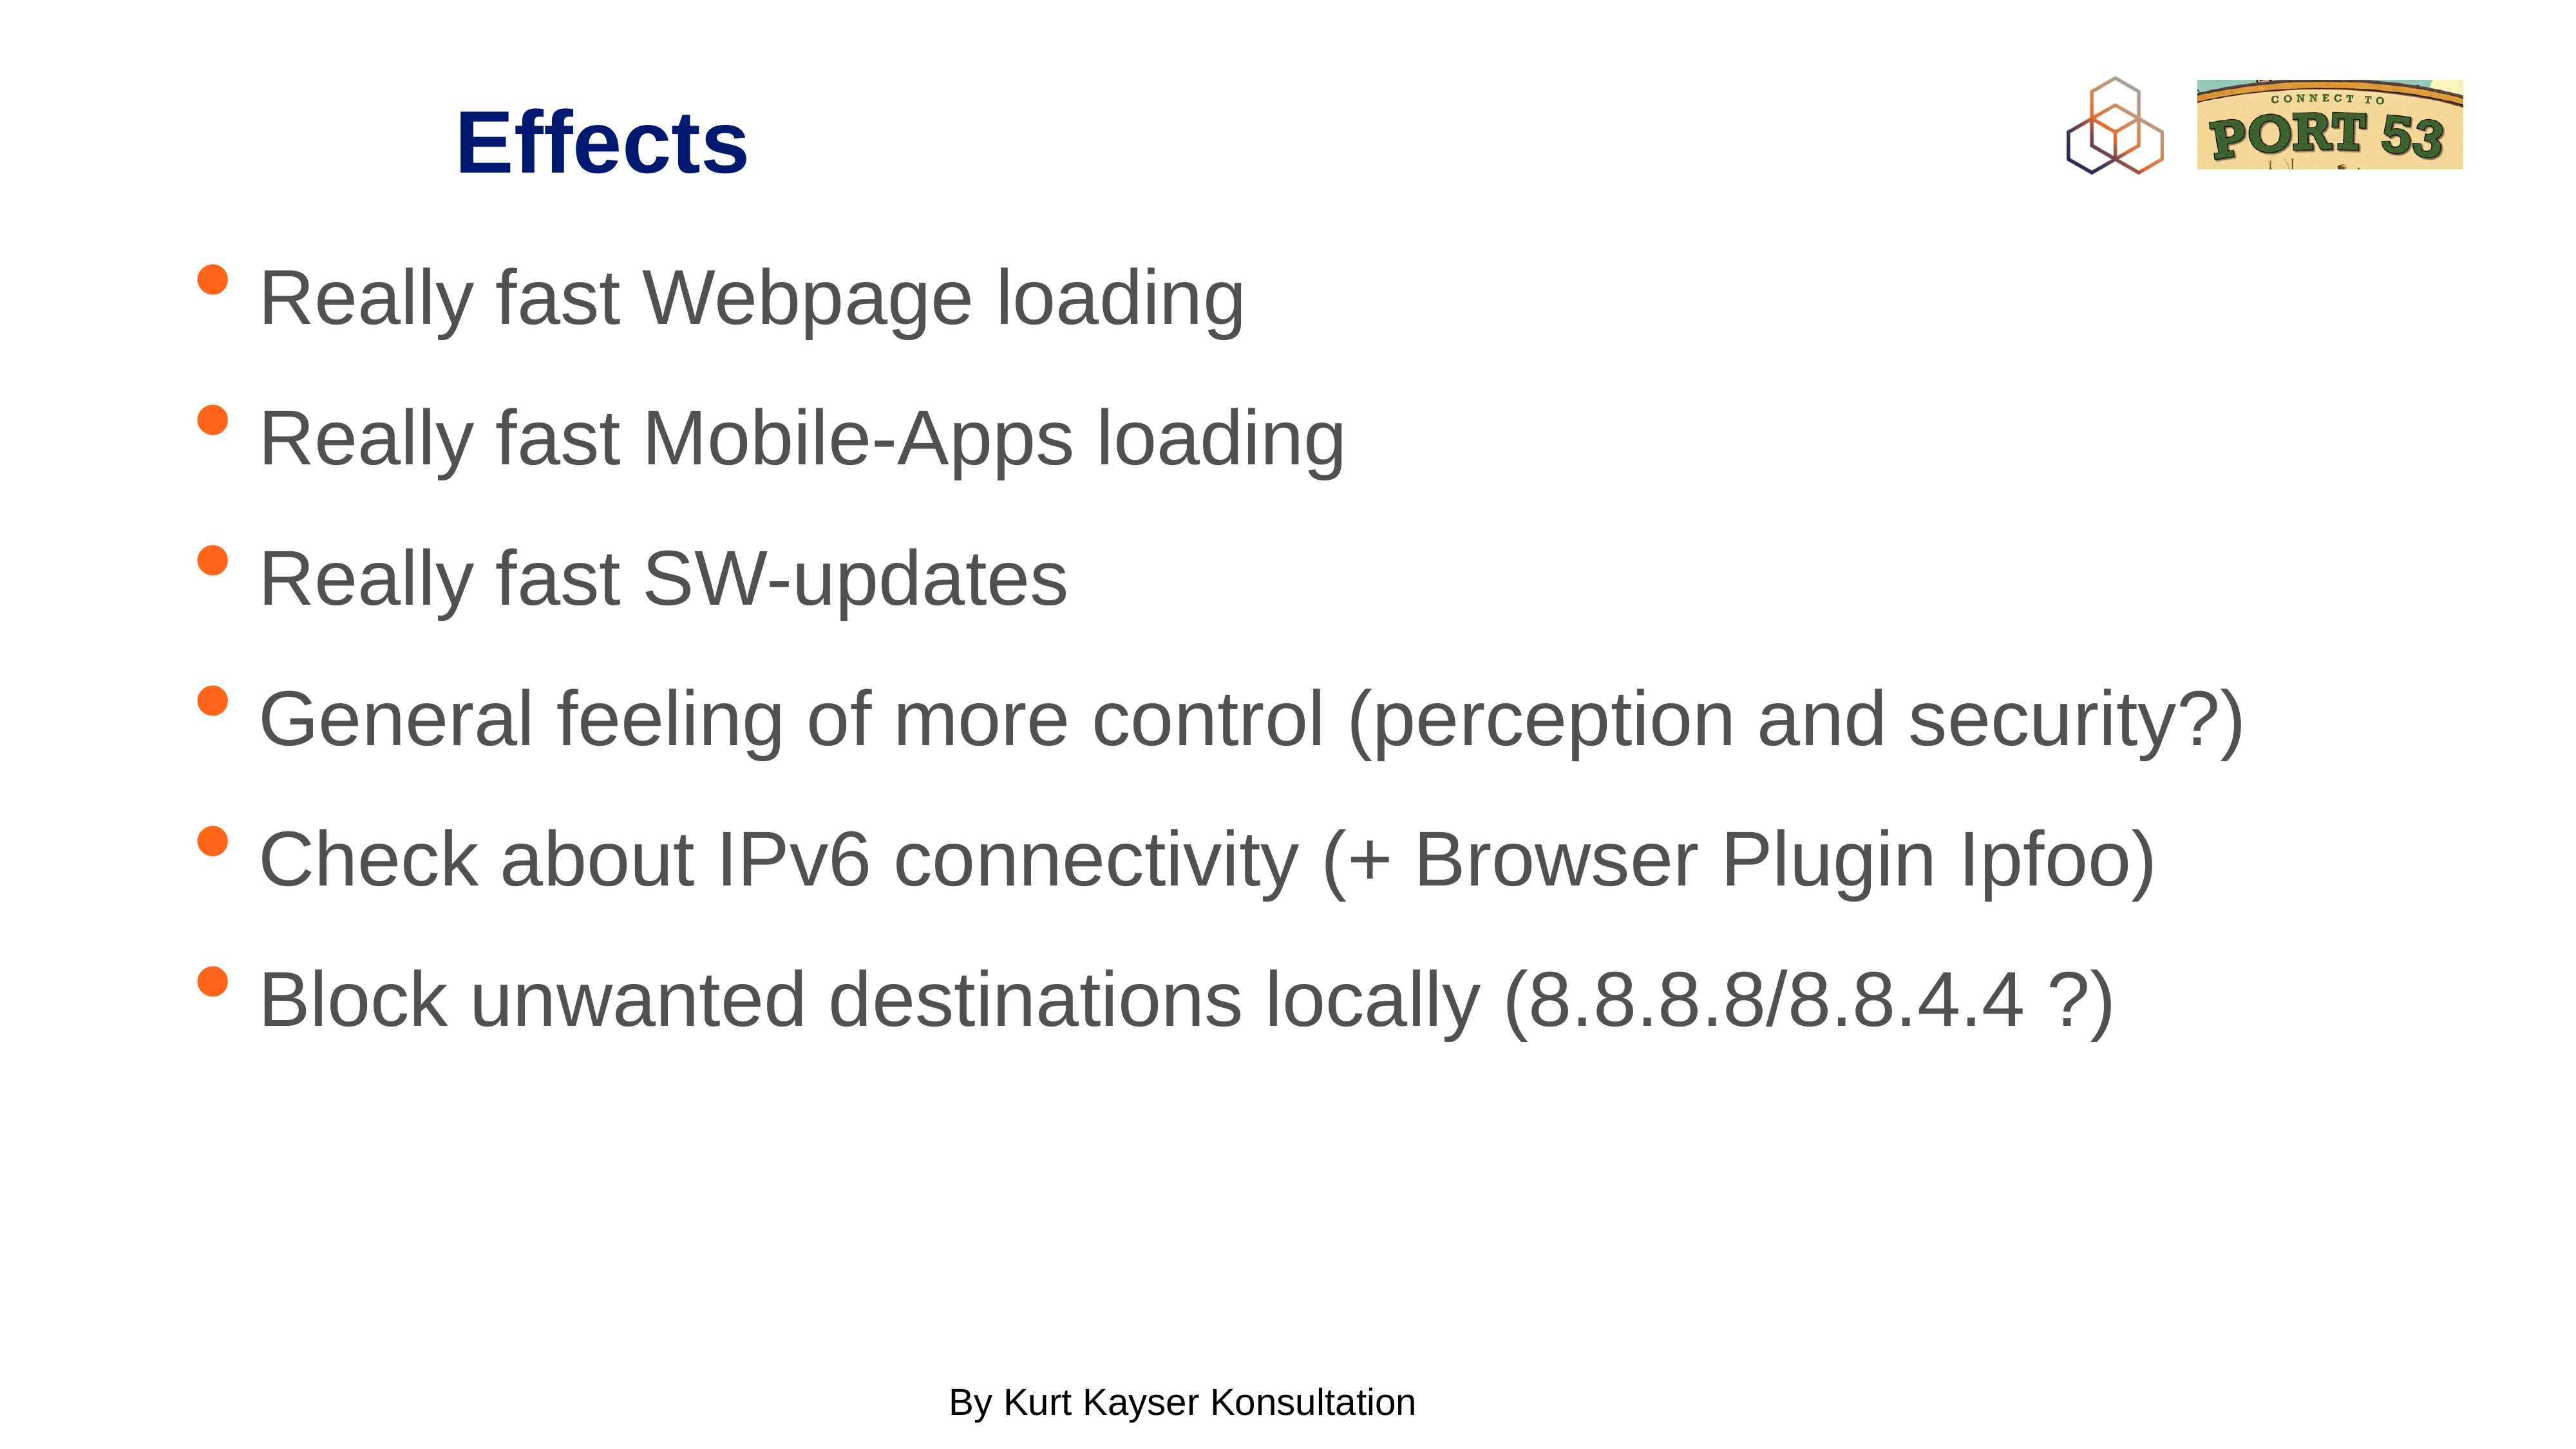

# Effects
Really fast Webpage loading
Really fast Mobile-Apps loading
Really fast SW-updates
General feeling of more control (perception and security?)
Check about IPv6 connectivity (+ Browser Plugin Ipfoo)
Block unwanted destinations locally (8.8.8.8/8.8.4.4 ?)
By Kurt Kayser Konsultation